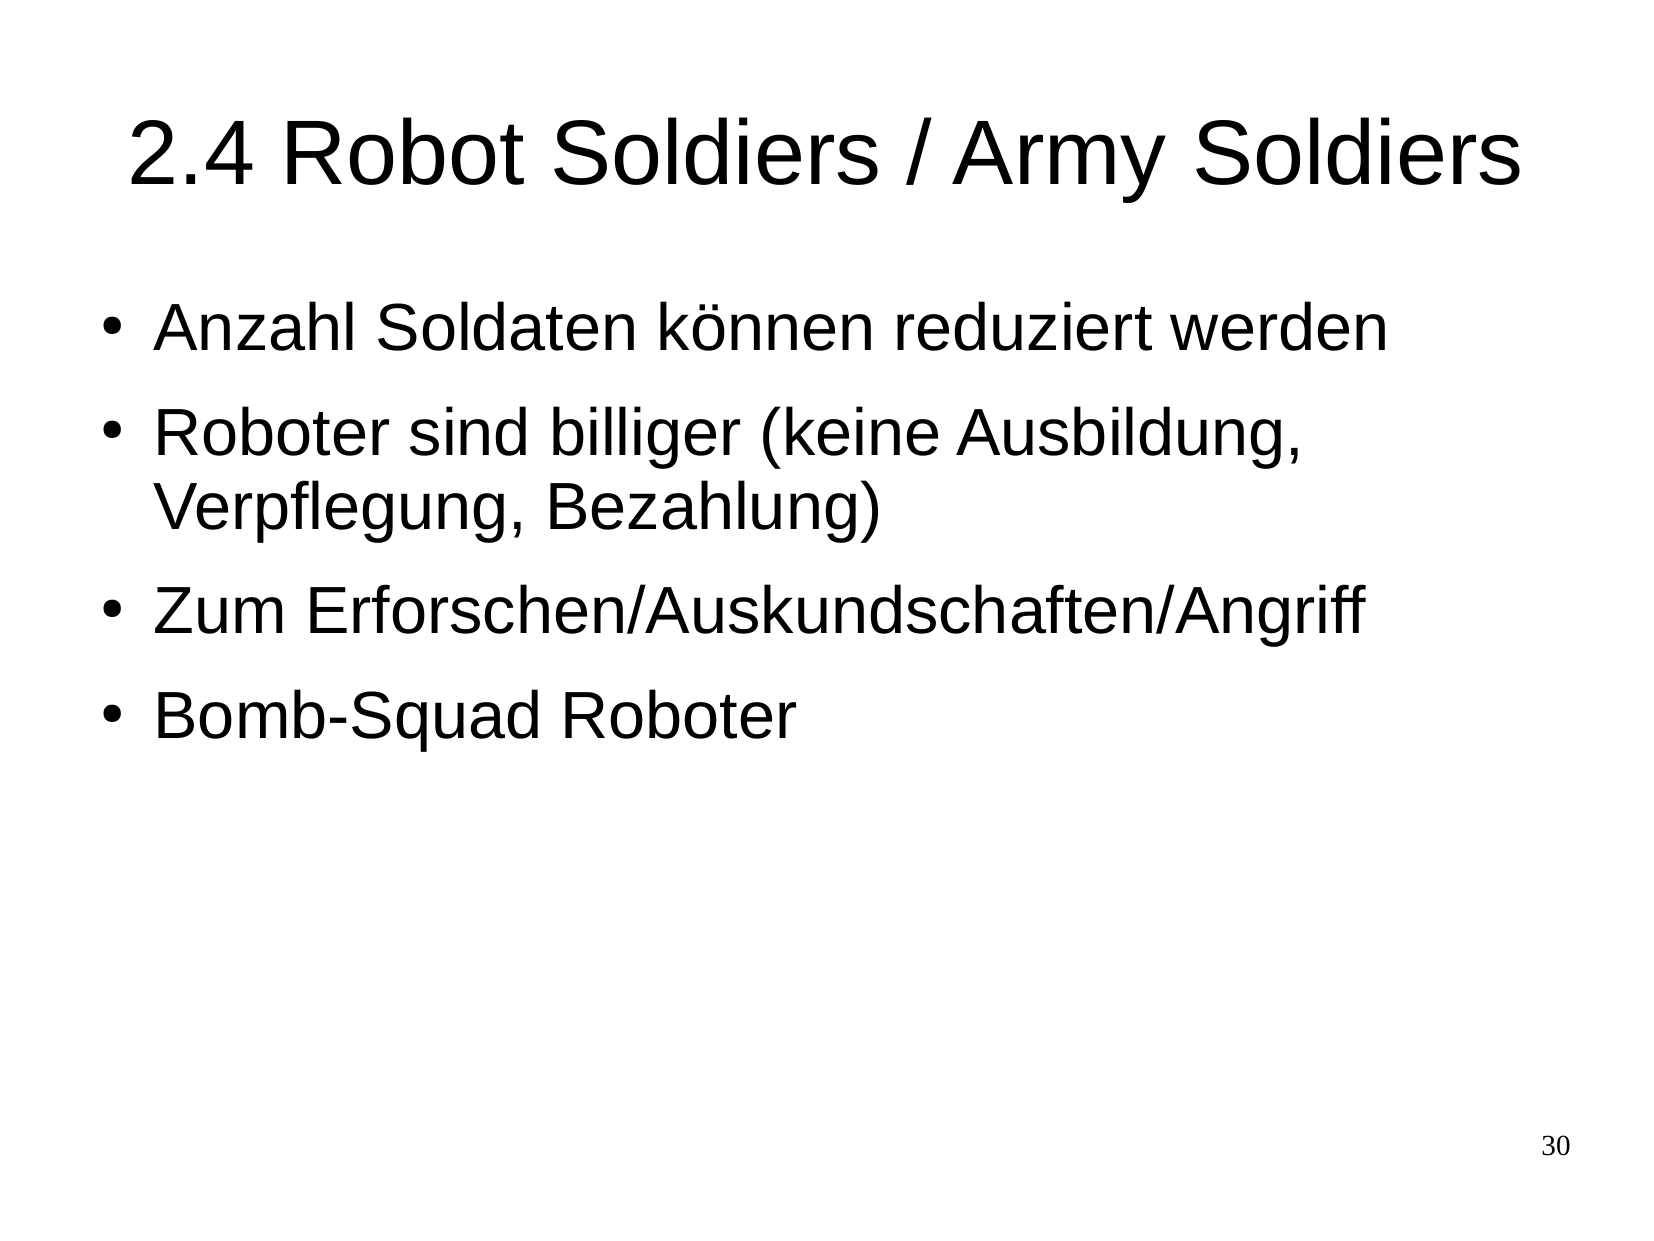

# 2.4 Robot Soldiers / Army Soldiers
Anzahl Soldaten können reduziert werden
Roboter sind billiger (keine Ausbildung, Verpflegung, Bezahlung)
Zum Erforschen/Auskundschaften/Angriff
Bomb-Squad Roboter
30